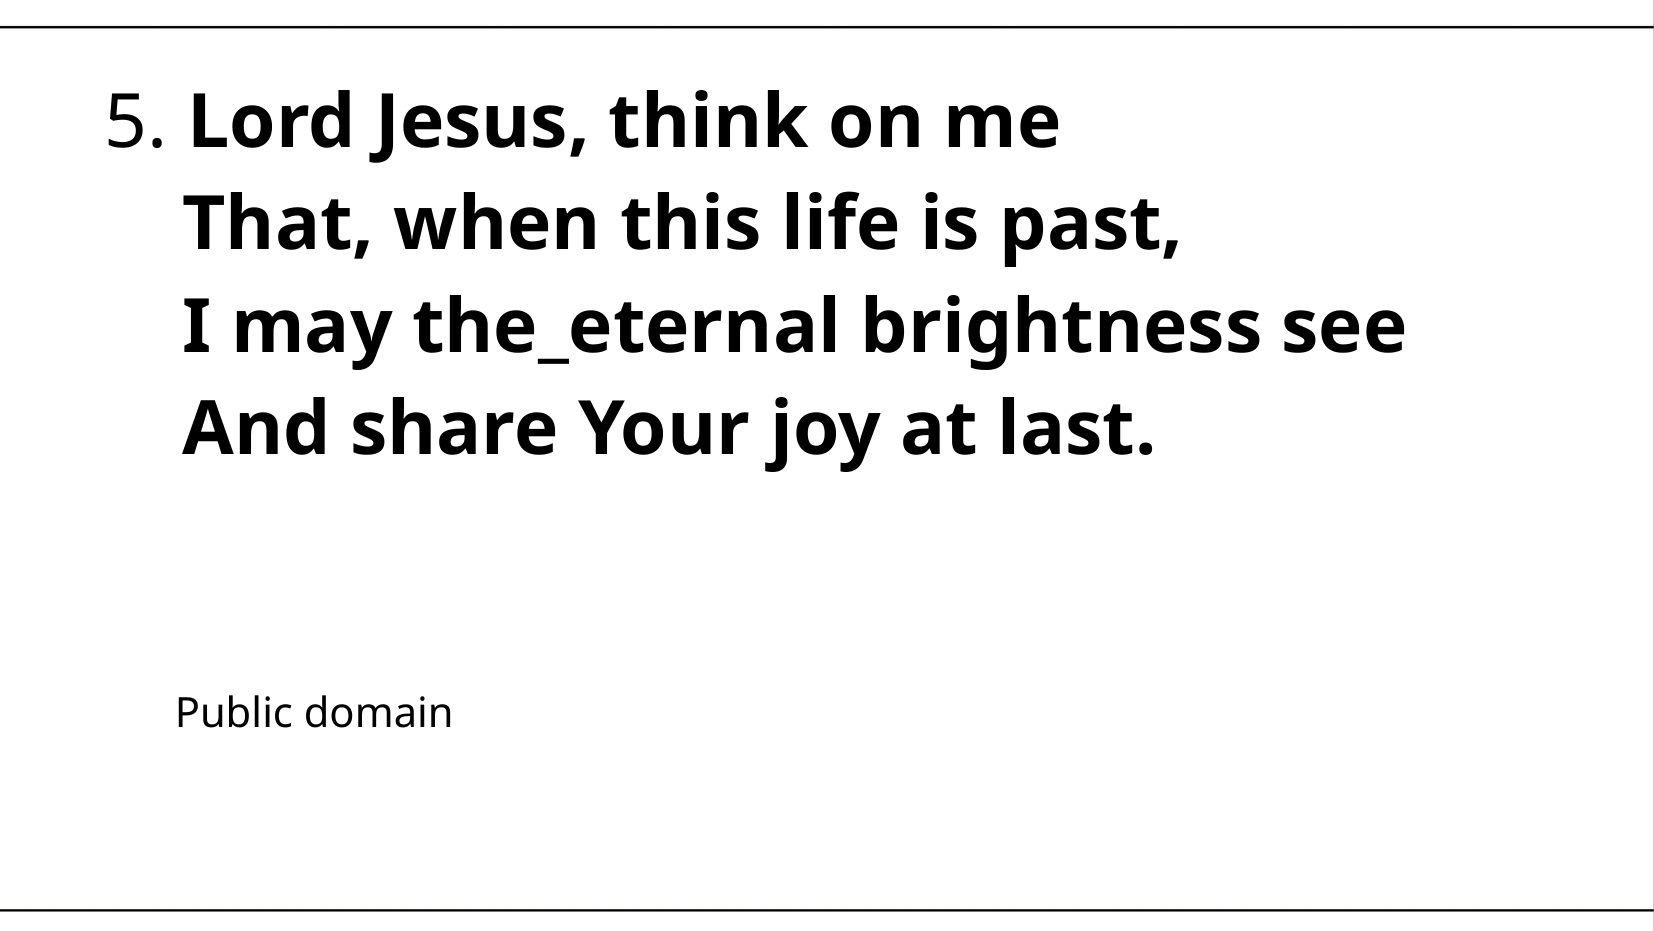

5. Lord Jesus, think on me
 That, when this life is past,
 I may the_eternal brightness see
 And share Your joy at last.
 Public domain